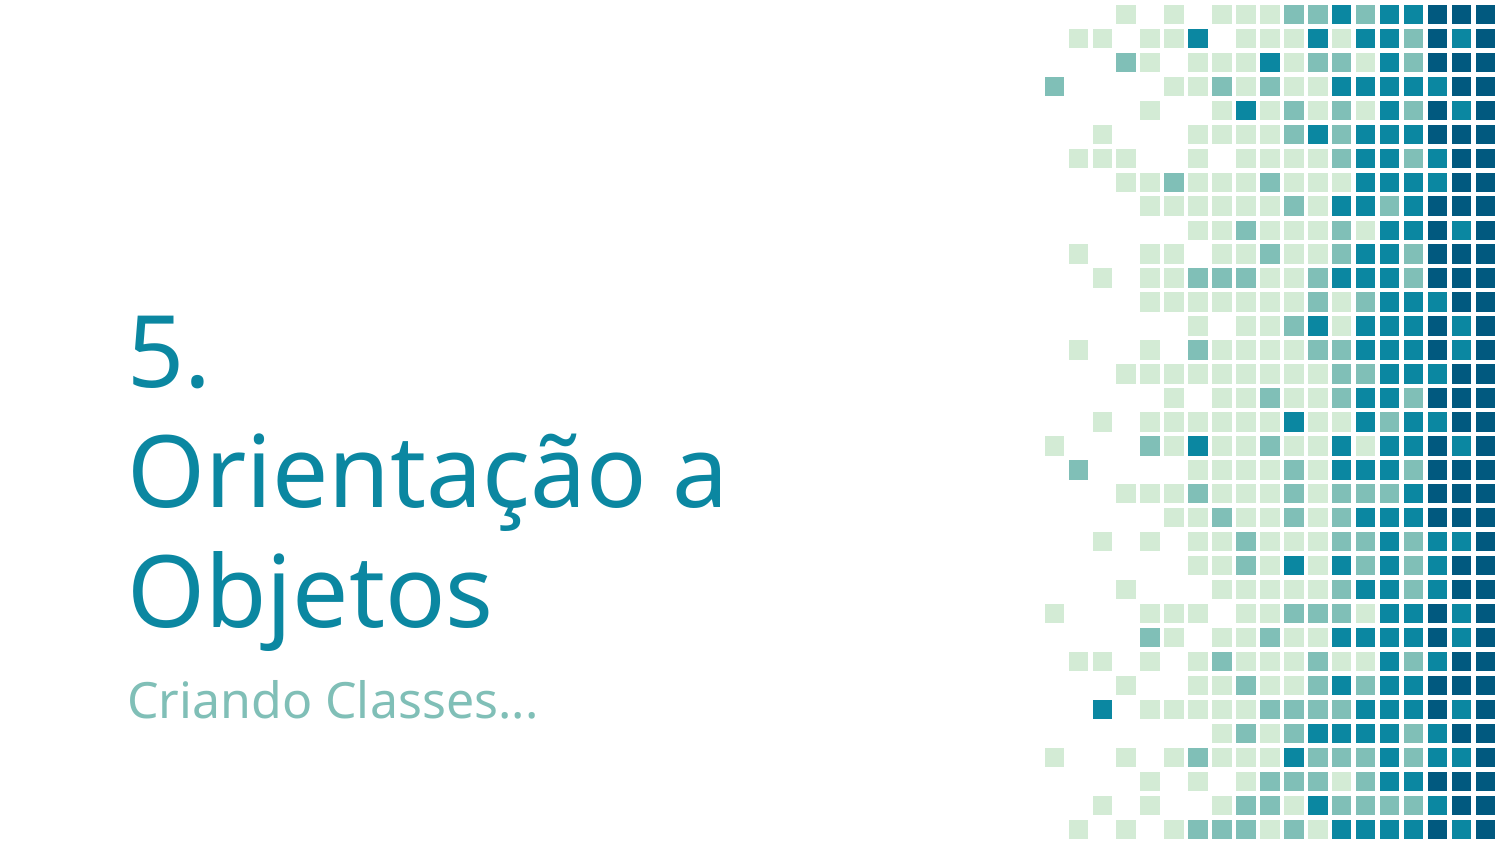

# 5. Orientação a Objetos
Criando Classes...